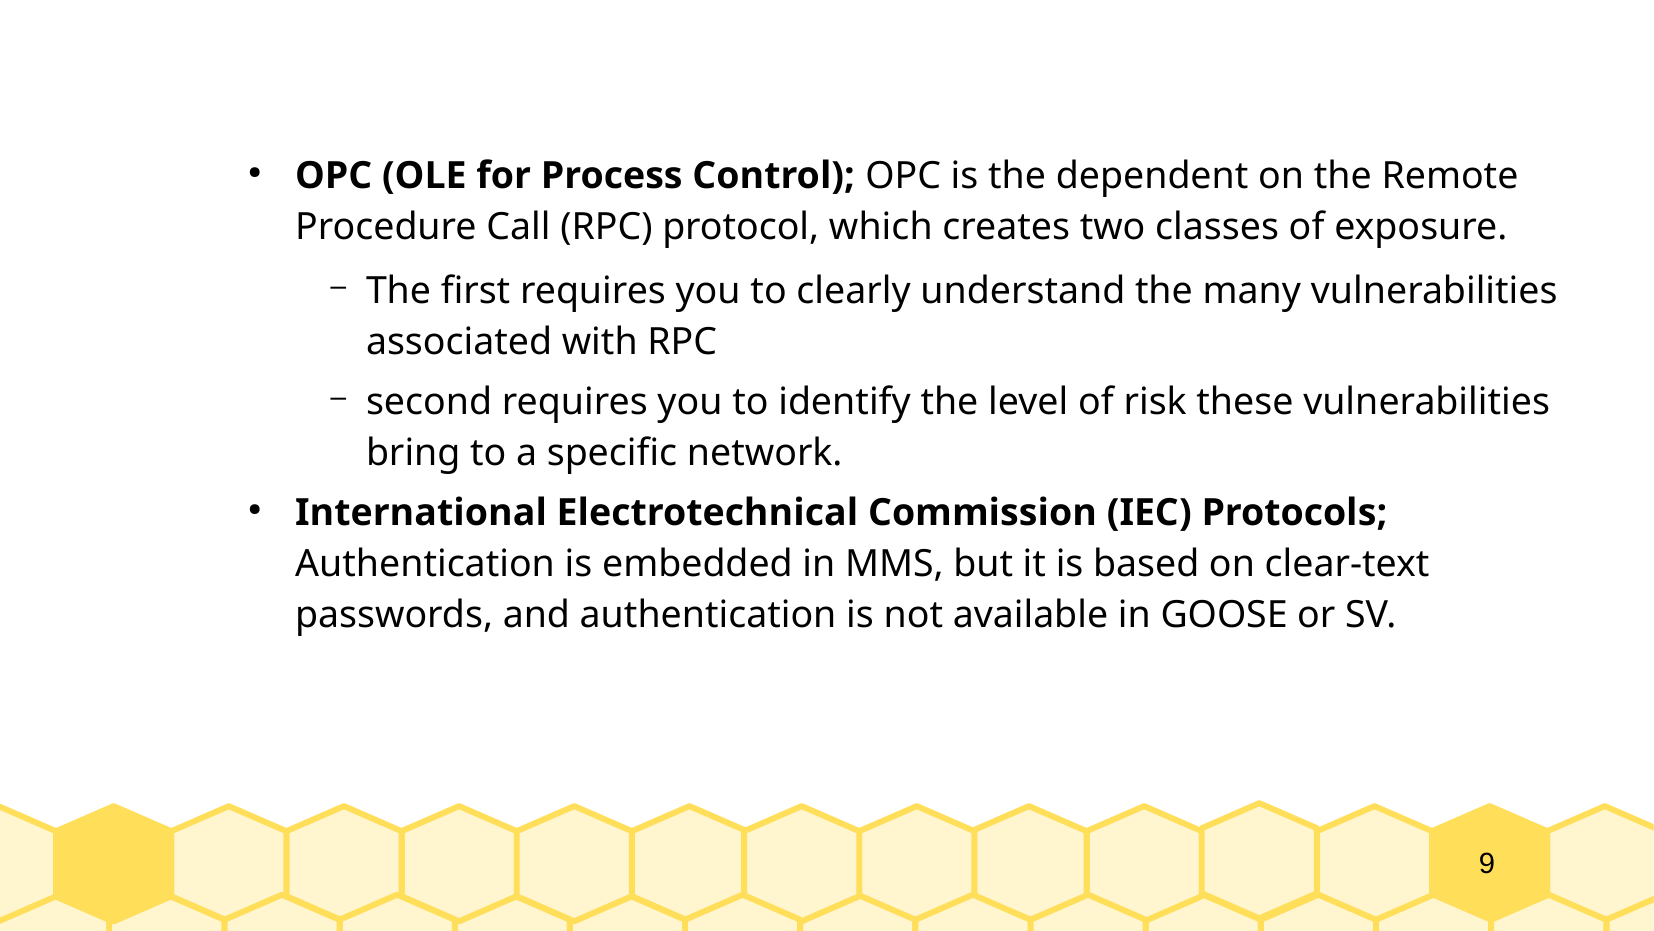

# OPC (OLE for Process Control); OPC is the dependent on the Remote Procedure Call (RPC) protocol, which creates two classes of exposure.
The first requires you to clearly understand the many vulnerabilities associated with RPC
second requires you to identify the level of risk these vulnerabilities bring to a specific network.
International Electrotechnical Commission (IEC) Protocols; Authentication is embedded in MMS, but it is based on clear-text passwords, and authentication is not available in GOOSE or SV.